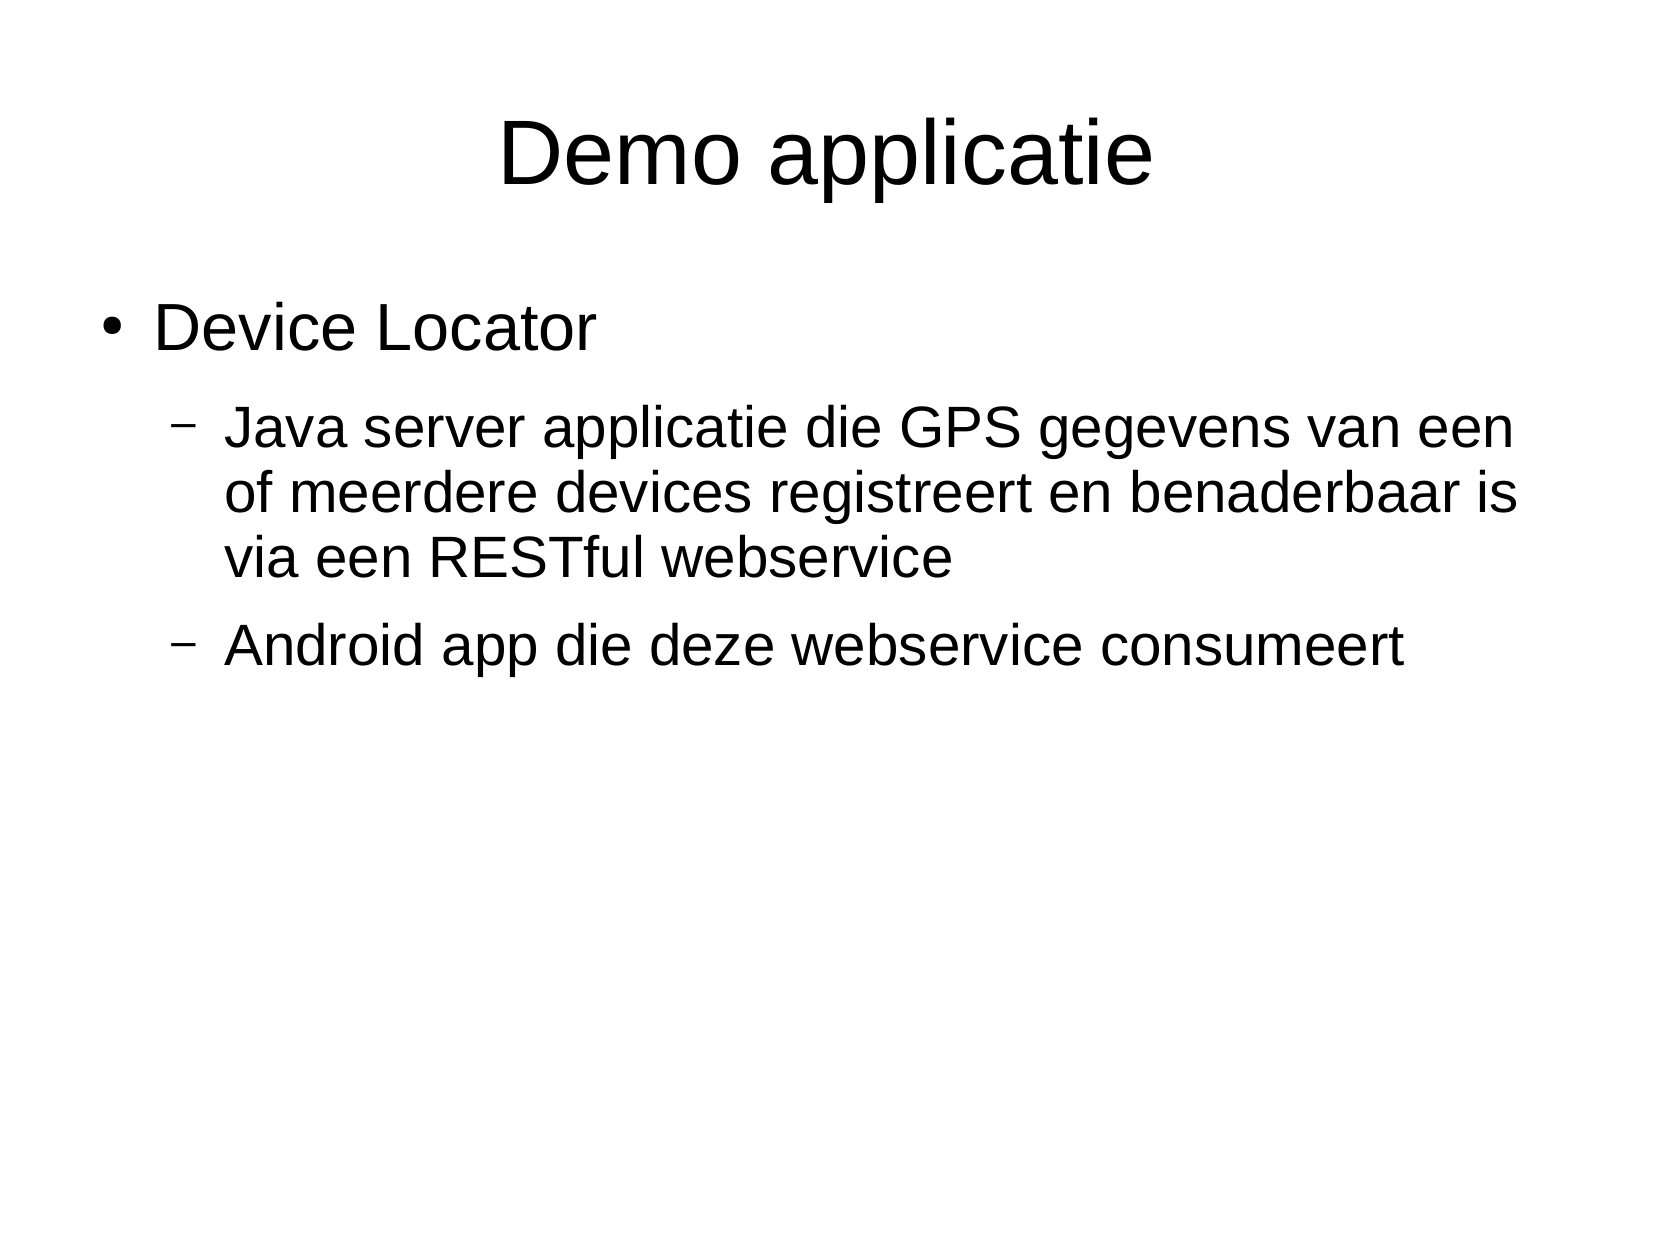

# Demo applicatie
Device Locator
Java server applicatie die GPS gegevens van een of meerdere devices registreert en benaderbaar is via een RESTful webservice
Android app die deze webservice consumeert